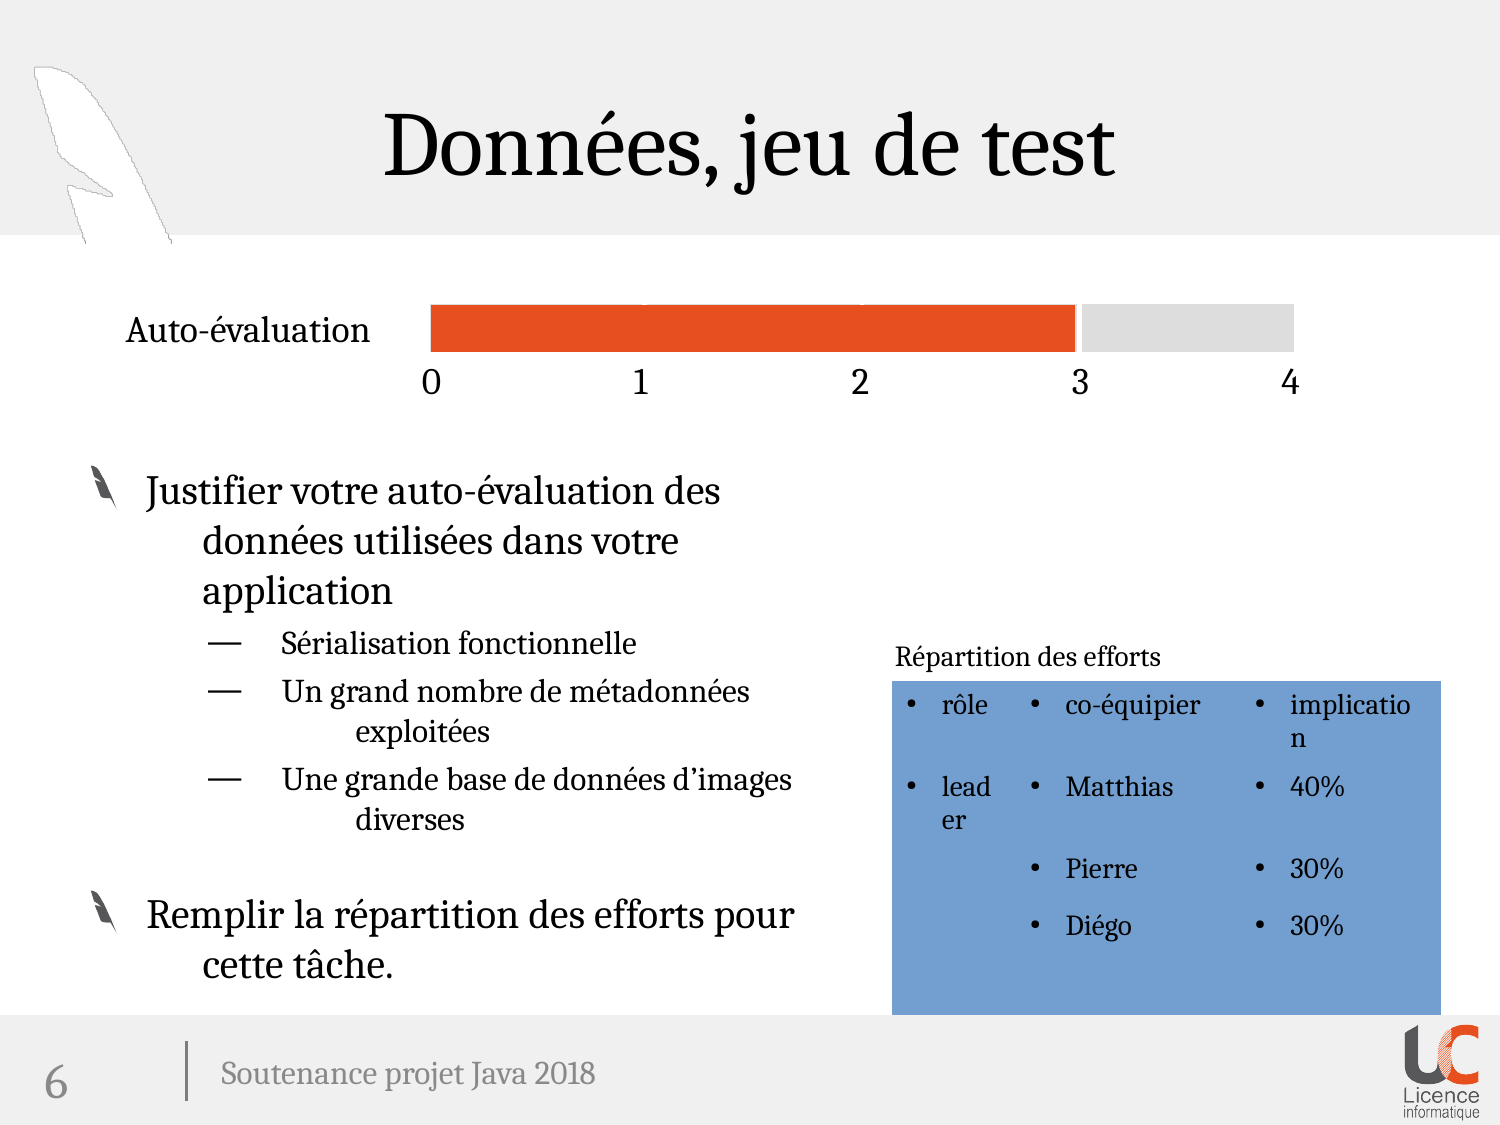

Données, jeu de test
# Justifier votre auto-évaluation des données utilisées dans votre application
Sérialisation fonctionnelle
Un grand nombre de métadonnées exploitées
Une grande base de données d’images diverses
Remplir la répartition des efforts pour cette tâche.
Répartition des efforts
| rôle | co-équipier | implication |
| --- | --- | --- |
| leader | Matthias | 40% |
| | Pierre | 30% |
| | Diégo | 30% |
| | | |
Soutenance projet Java 2018